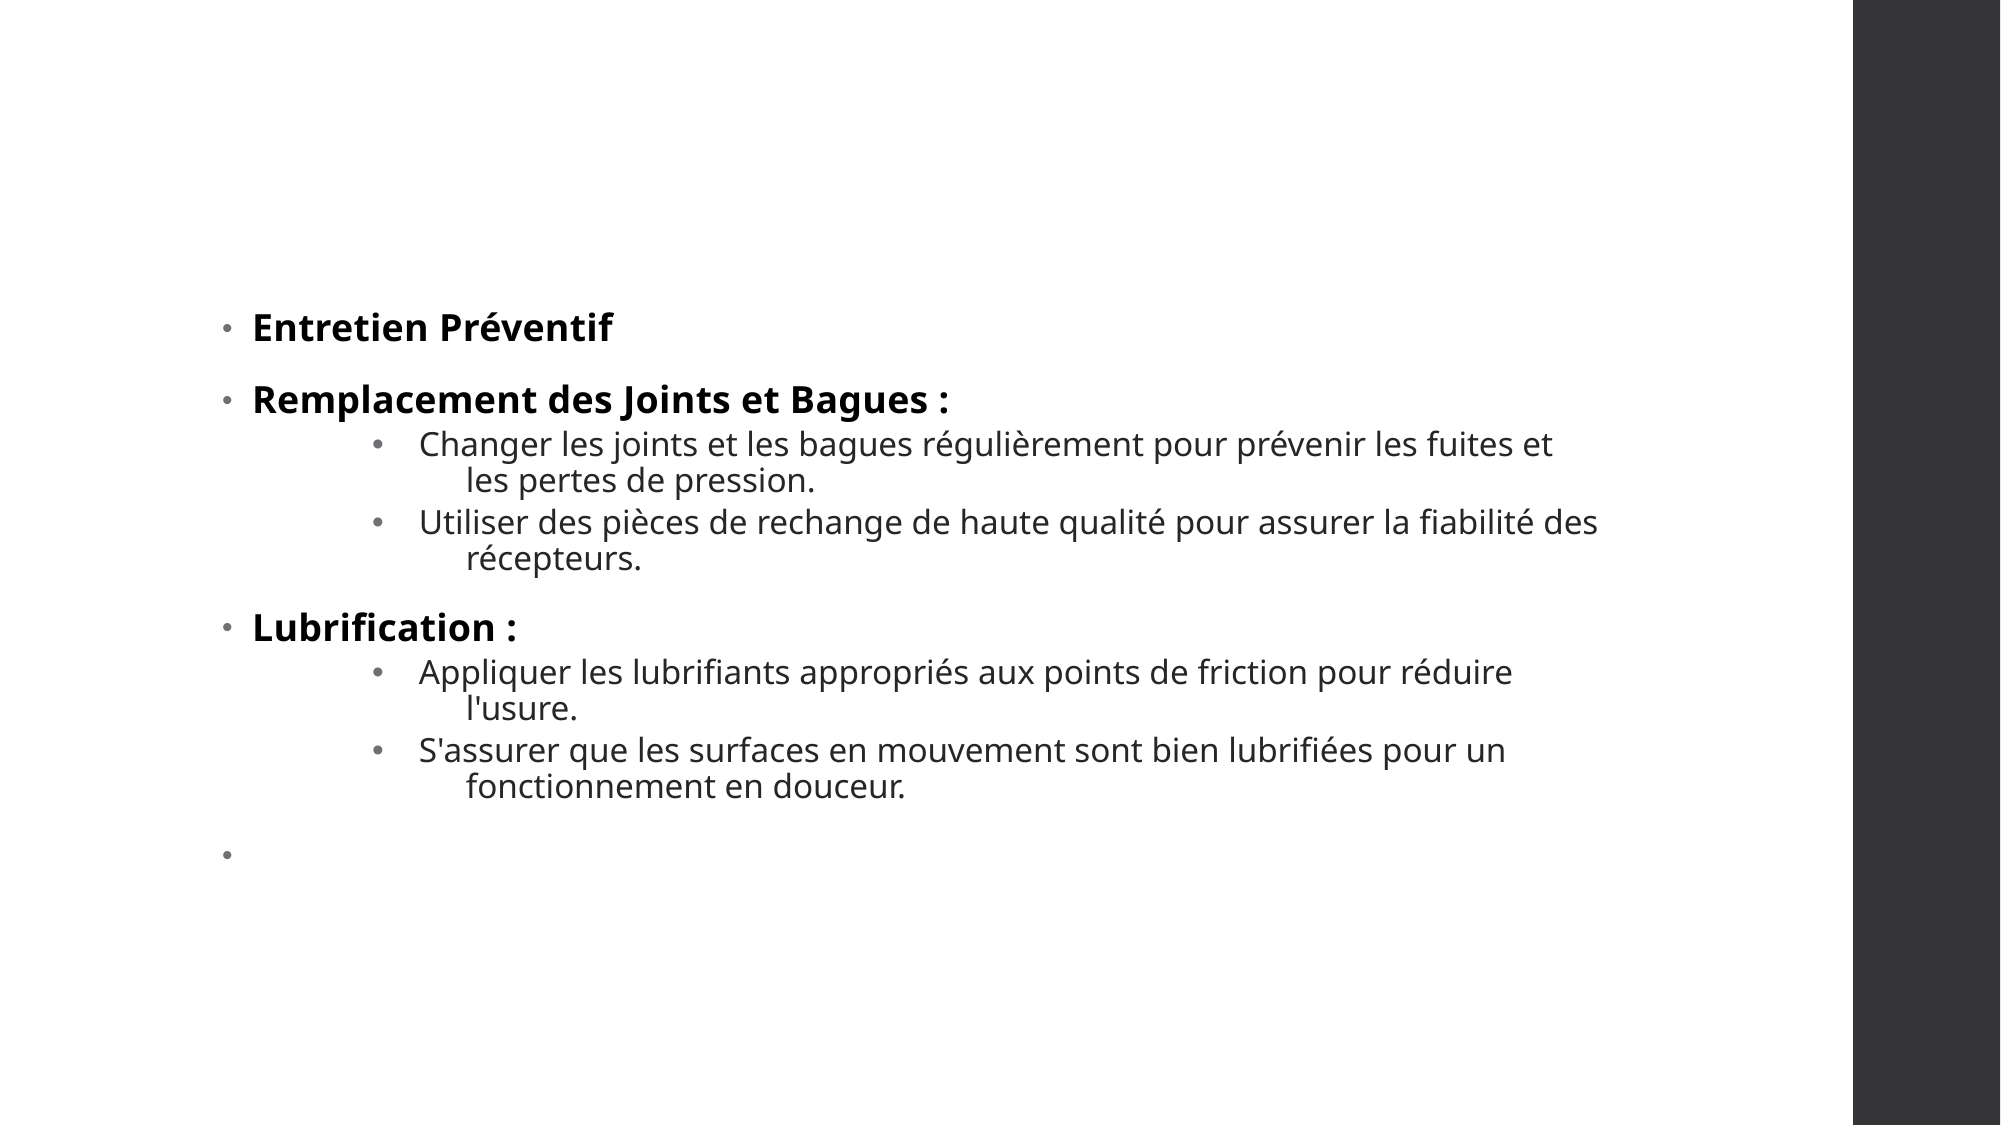

#
Entretien Préventif
Remplacement des Joints et Bagues :
Changer les joints et les bagues régulièrement pour prévenir les fuites et les pertes de pression.
Utiliser des pièces de rechange de haute qualité pour assurer la fiabilité des récepteurs.
Lubrification :
Appliquer les lubrifiants appropriés aux points de friction pour réduire l'usure.
S'assurer que les surfaces en mouvement sont bien lubrifiées pour un fonctionnement en douceur.